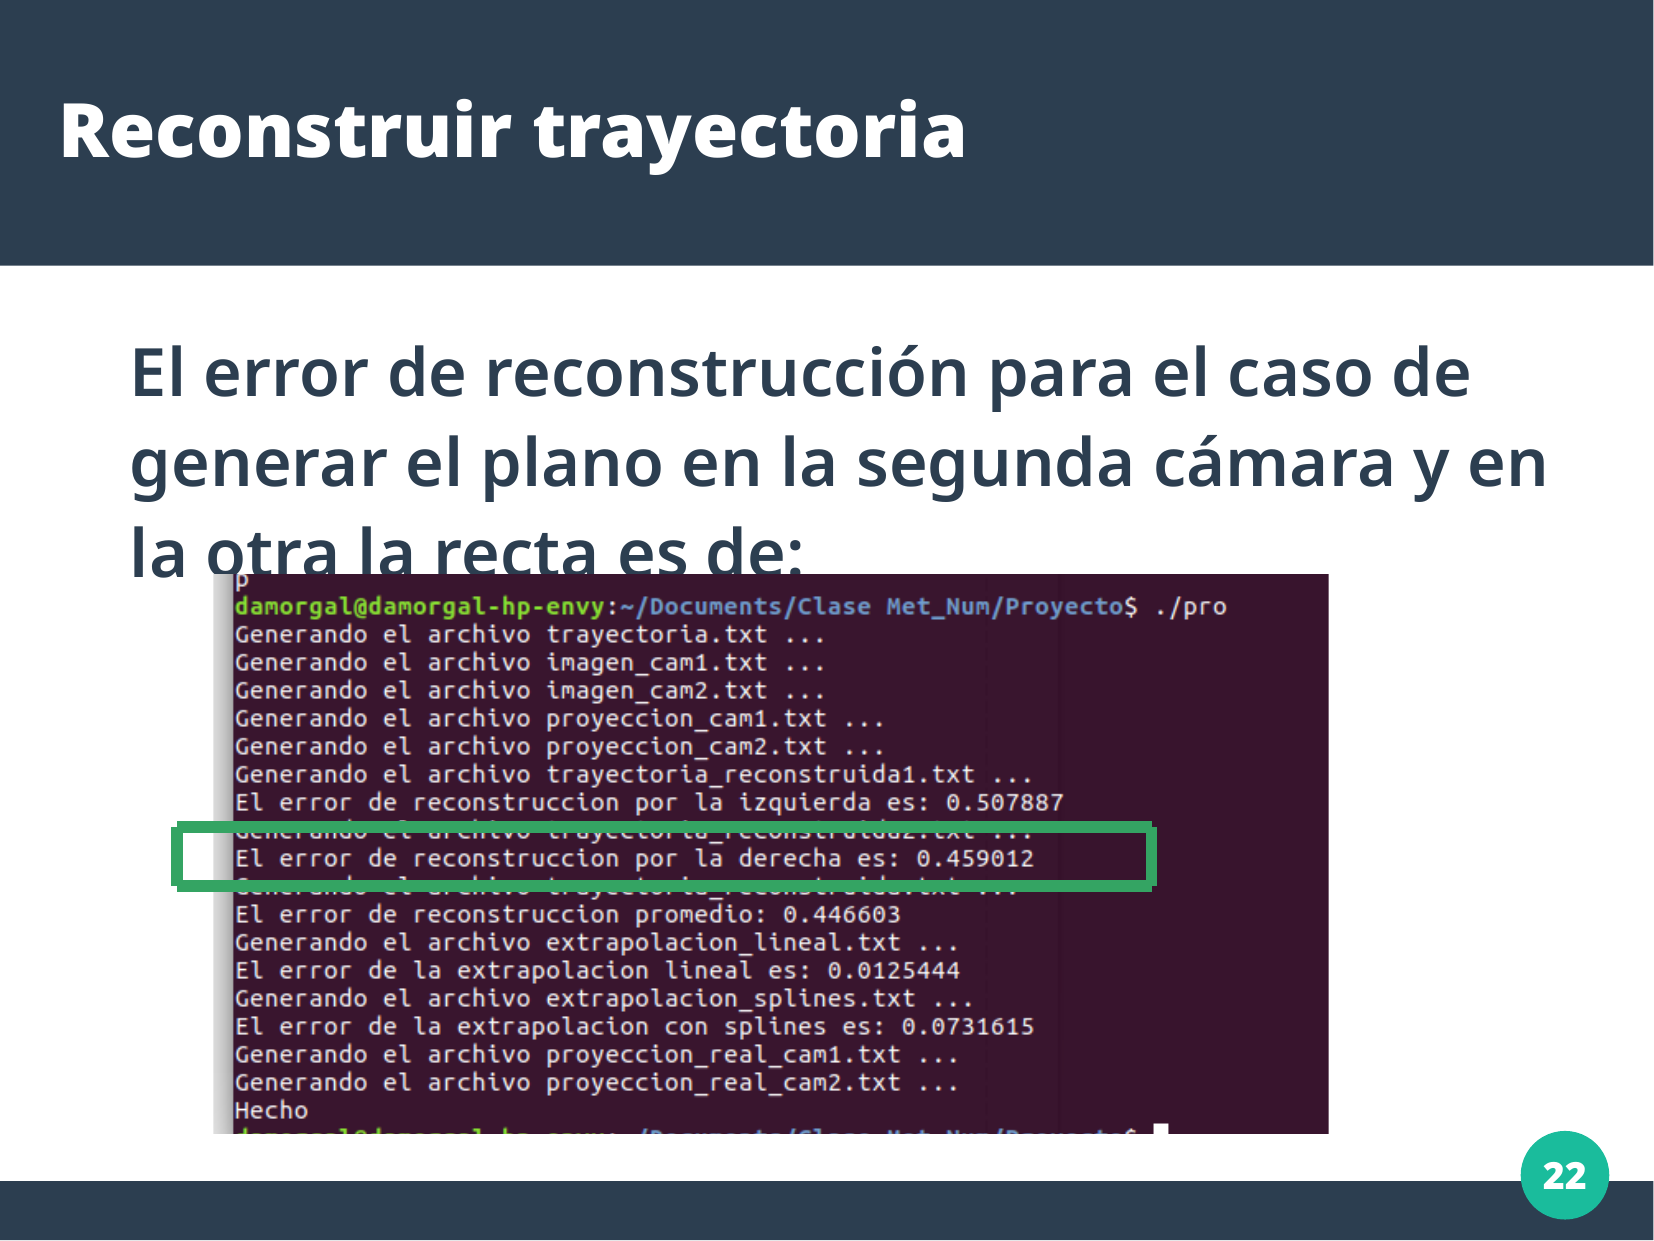

# Reconstruir trayectoria
El error de reconstrucción para el caso de generar el plano en la segunda cámara y en la otra la recta es de:
22